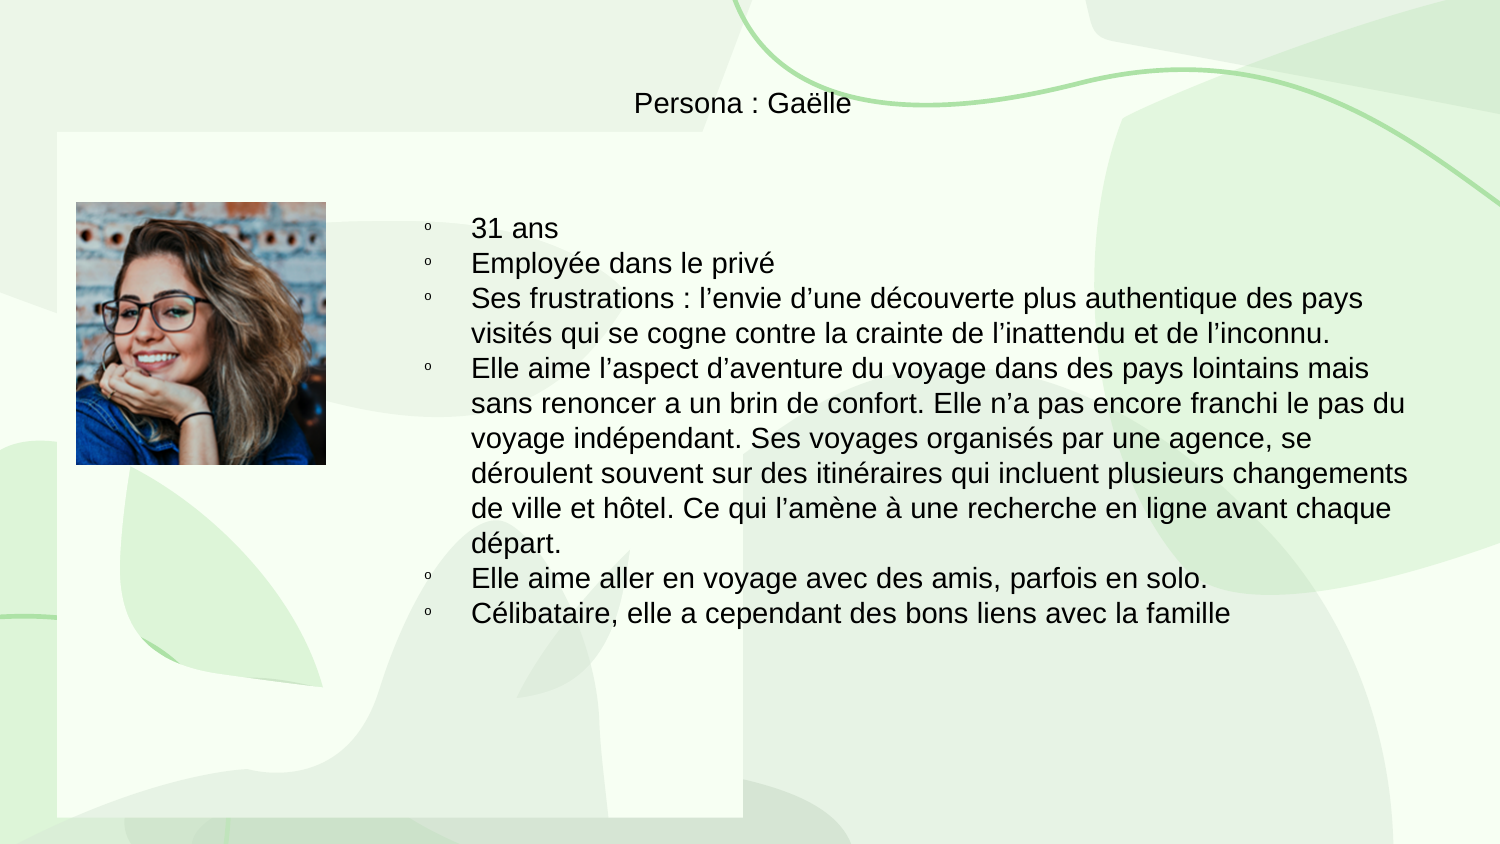

# Persona : Gaëlle
31 ans
Employée dans le privé
Ses frustrations : l’envie d’une découverte plus authentique des pays visités qui se cogne contre la crainte de l’inattendu et de l’inconnu.
Elle aime l’aspect d’aventure du voyage dans des pays lointains mais sans renoncer a un brin de confort. Elle n’a pas encore franchi le pas du voyage indépendant. Ses voyages organisés par une agence, se déroulent souvent sur des itinéraires qui incluent plusieurs changements de ville et hôtel. Ce qui l’amène à une recherche en ligne avant chaque départ.
Elle aime aller en voyage avec des amis, parfois en solo.
Célibataire, elle a cependant des bons liens avec la famille